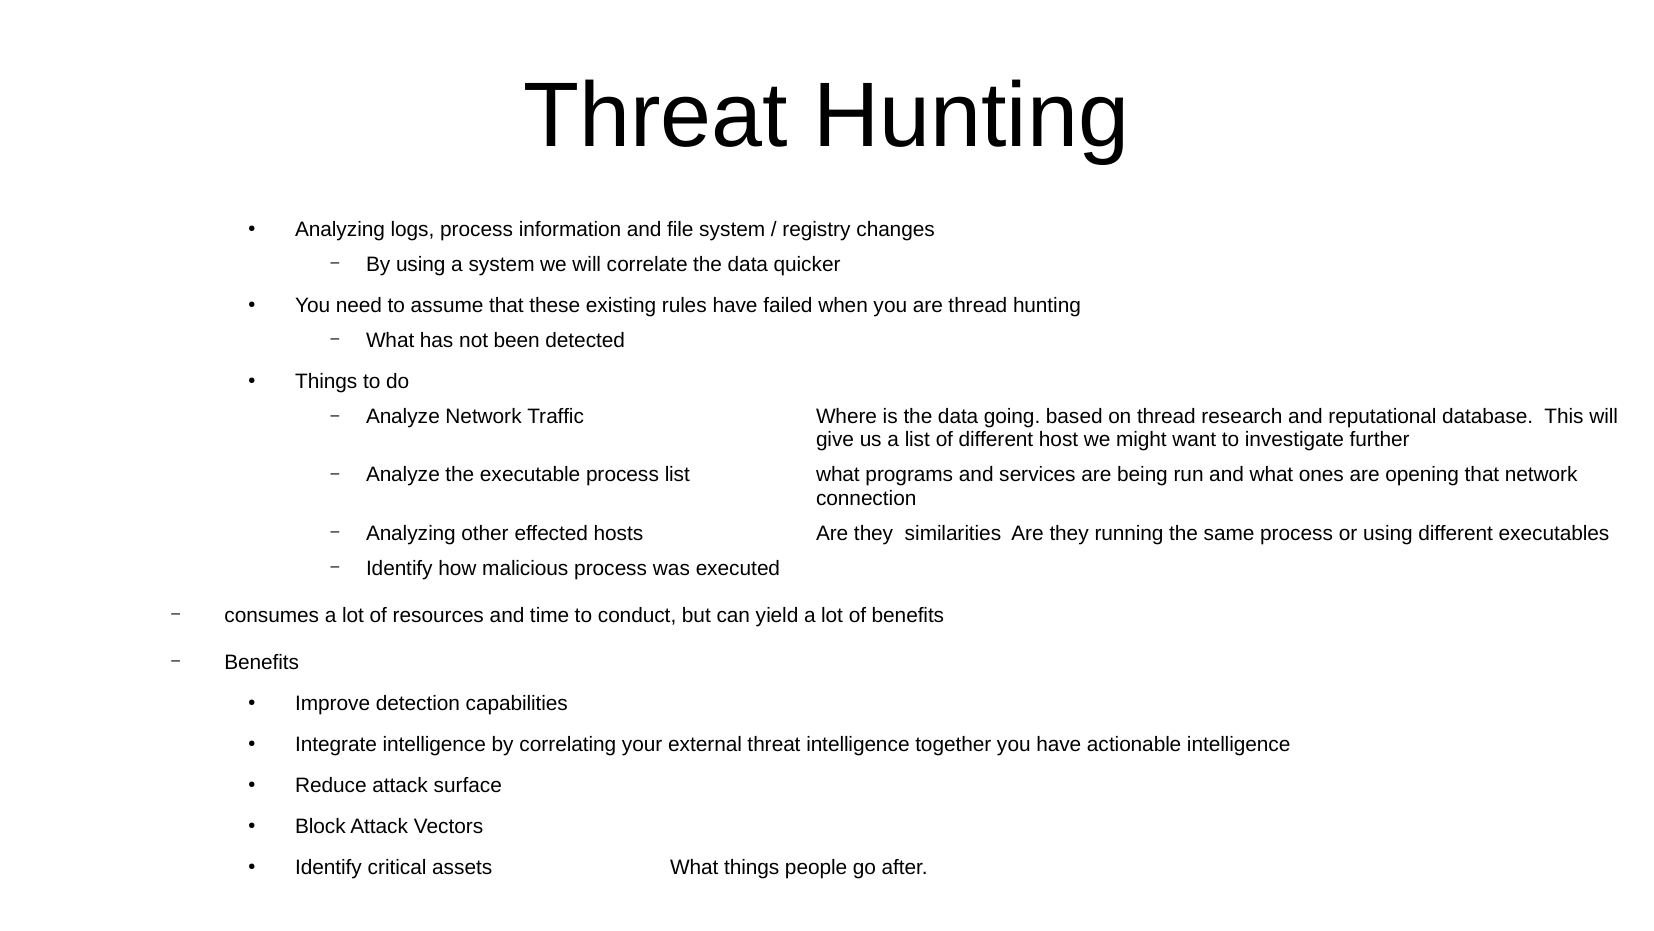

# Threat Hunting
Analyzing logs, process information and file system / registry changes
By using a system we will correlate the data quicker
You need to assume that these existing rules have failed when you are thread hunting
What has not been detected
Things to do
Analyze Network Traffic				Where is the data going. based on thread research and reputational database. This will 						give us a list of different host we might want to investigate further
Analyze the executable process list		what programs and services are being run and what ones are opening that network 						connection
Analyzing other effected hosts			Are they similarities Are they running the same process or using different executables
Identify how malicious process was executed
consumes a lot of resources and time to conduct, but can yield a lot of benefits
Benefits
Improve detection capabilities
Integrate intelligence by correlating your external threat intelligence together you have actionable intelligence
Reduce attack surface
Block Attack Vectors
Identify critical assets			What things people go after.